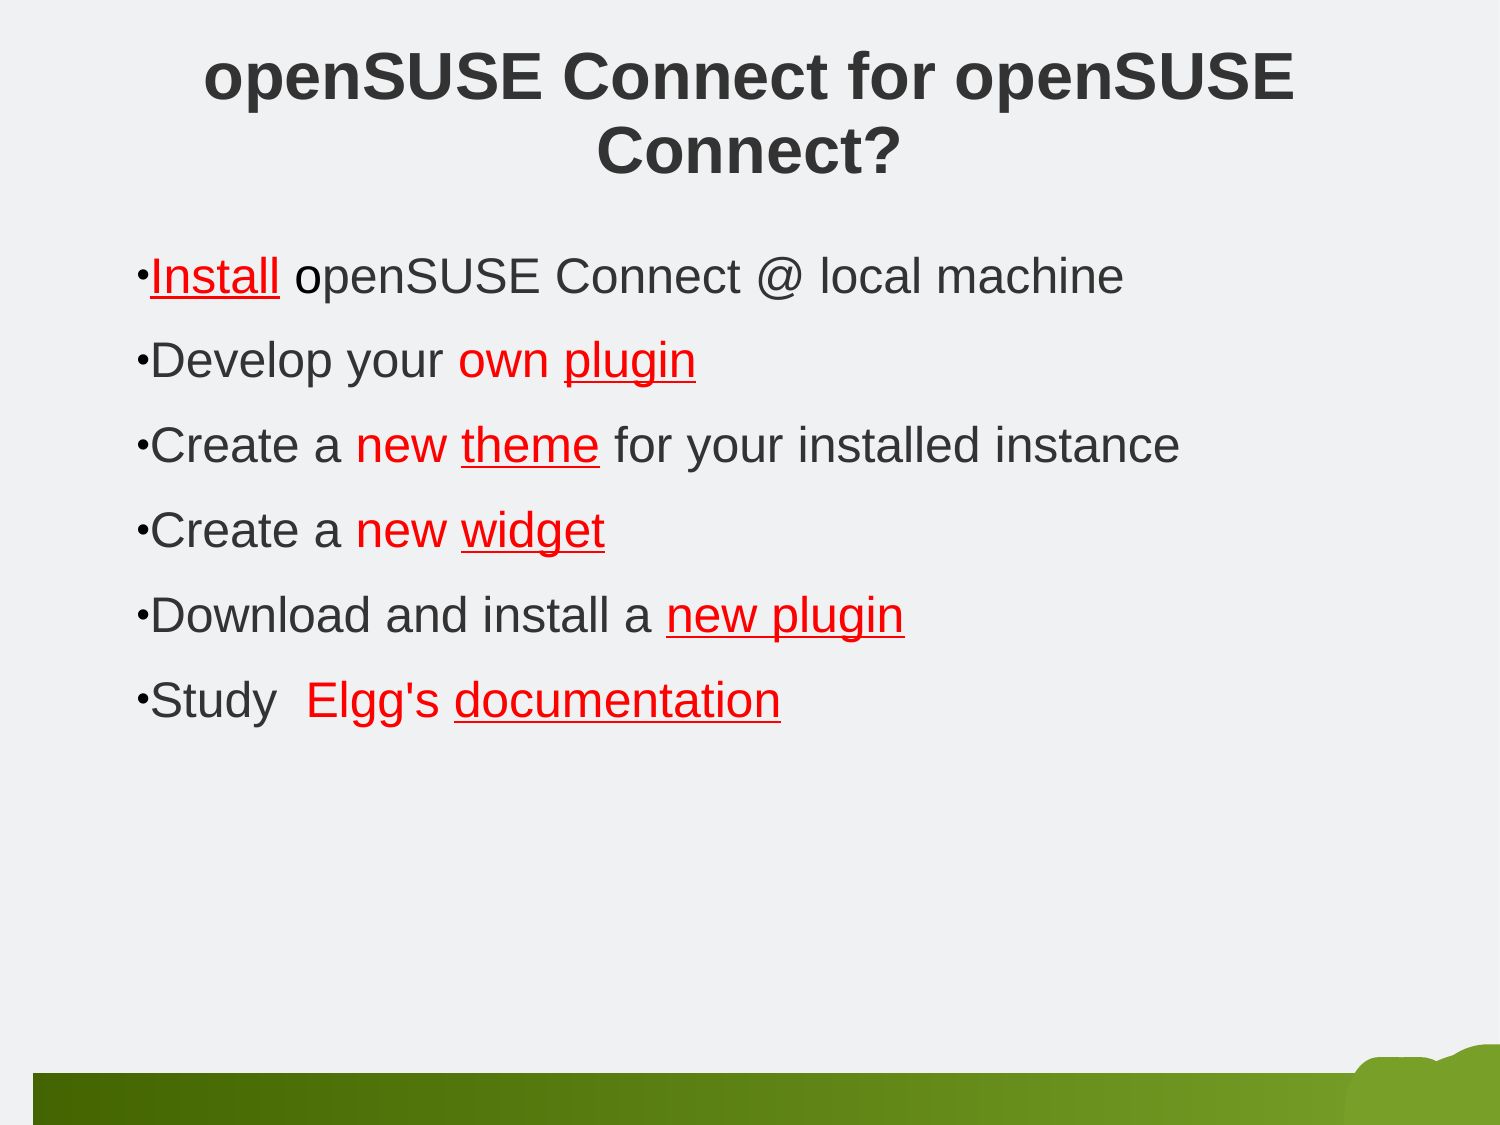

# openSUSE Connect for openSUSE Connect?
Install openSUSE Connect @ local machine
Develop your own plugin
Create a new theme for your installed instance
Create a new widget
Download and install a new plugin
Study Elgg's documentation